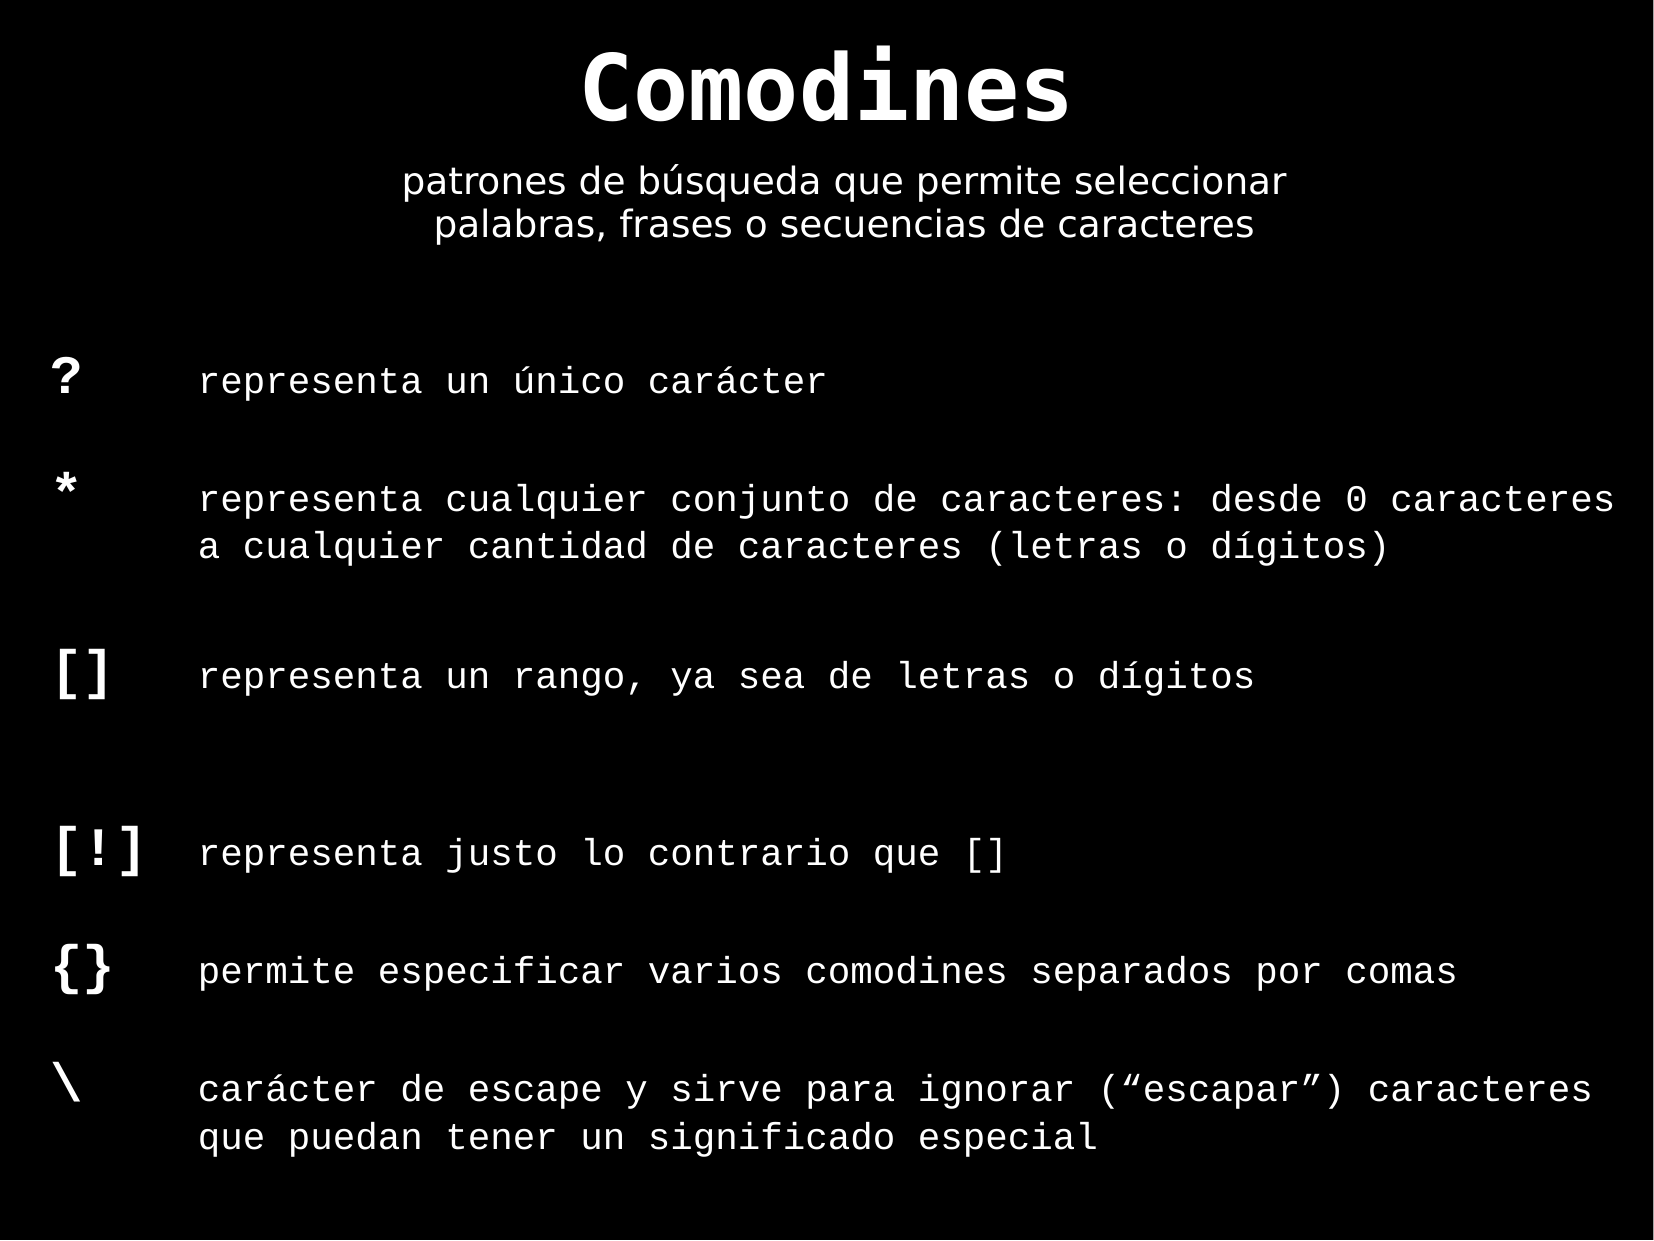

# Comodines
patrones de búsqueda que permite seleccionar palabras, frases o secuencias de caracteres
?		representa un único carácter
*		representa cualquier conjunto de caracteres: desde 0 caracteres
		a cualquier cantidad de caracteres (letras o dígitos)
[]		representa un rango, ya sea de letras o dígitos
[!]	representa justo lo contrario que []
{}		permite especificar varios comodines separados por comas
\		carácter de escape y sirve para ignorar (“escapar”) caracteres
		que puedan tener un significado especial